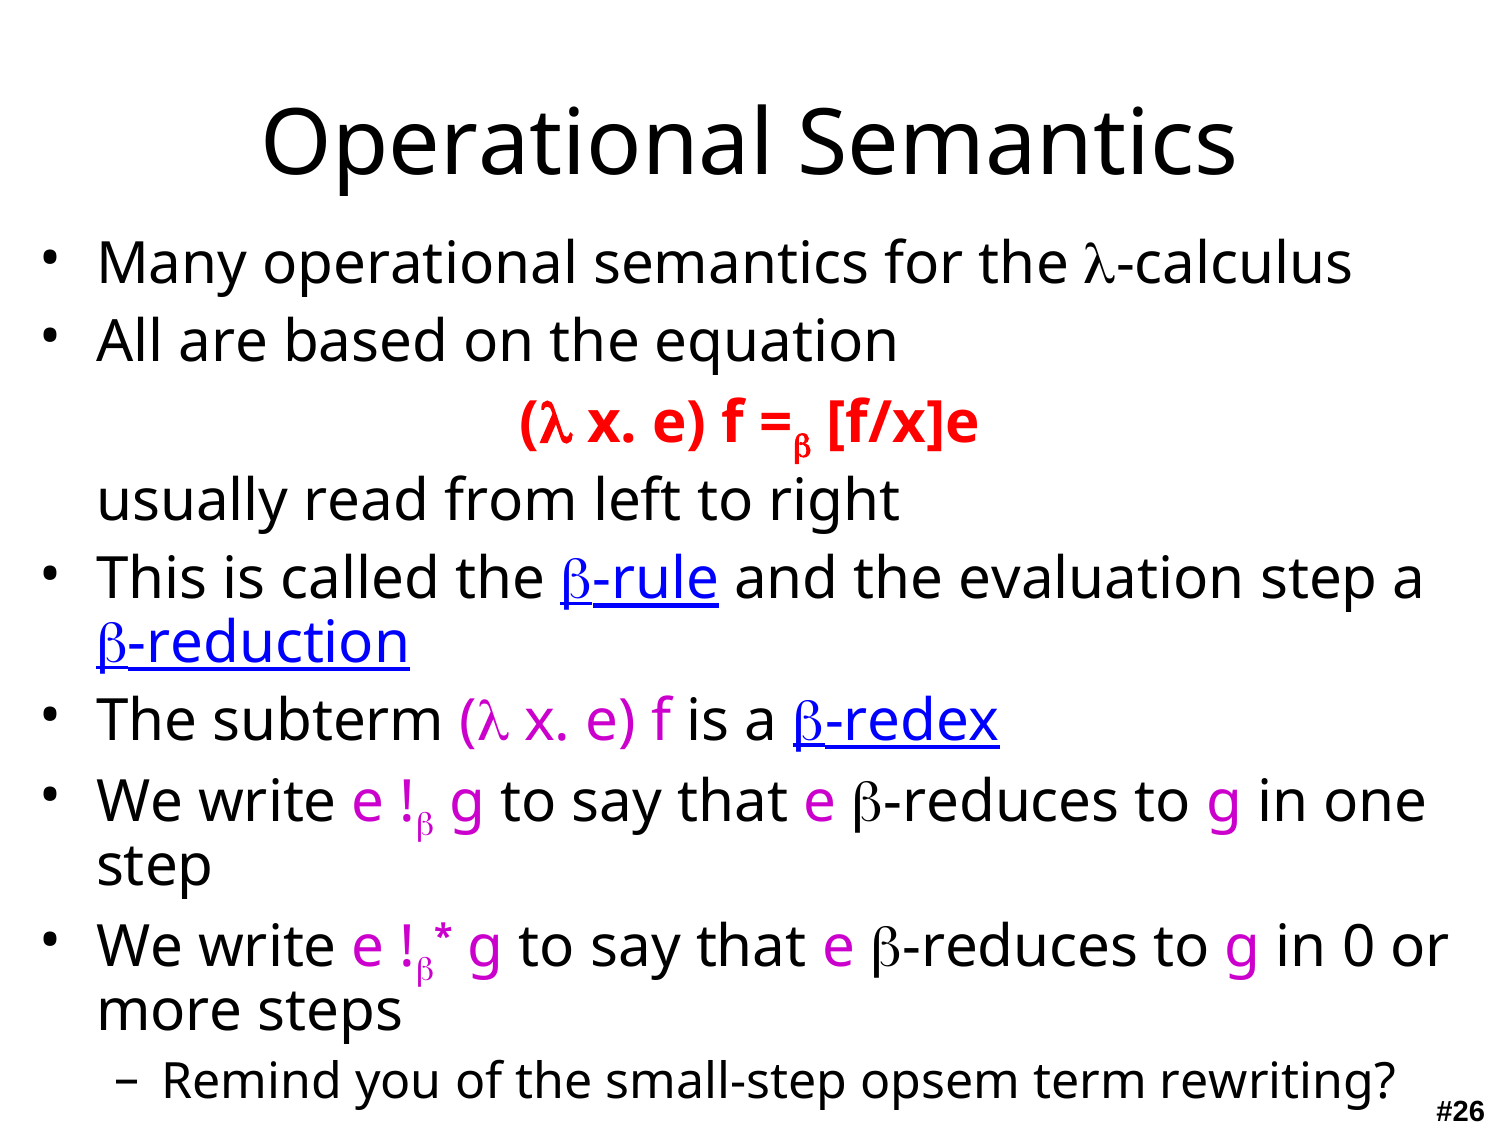

# Operational Semantics
Many operational semantics for the -calculus
All are based on the equation
( x. e) f = [f/x]e
	usually read from left to right
This is called the -rule and the evaluation step a -reduction
The subterm ( x. e) f is a -redex
We write e ! g to say that e -reduces to g in one step
We write e !* g to say that e -reduces to g in 0 or more steps
Remind you of the small-step opsem term rewriting?
26